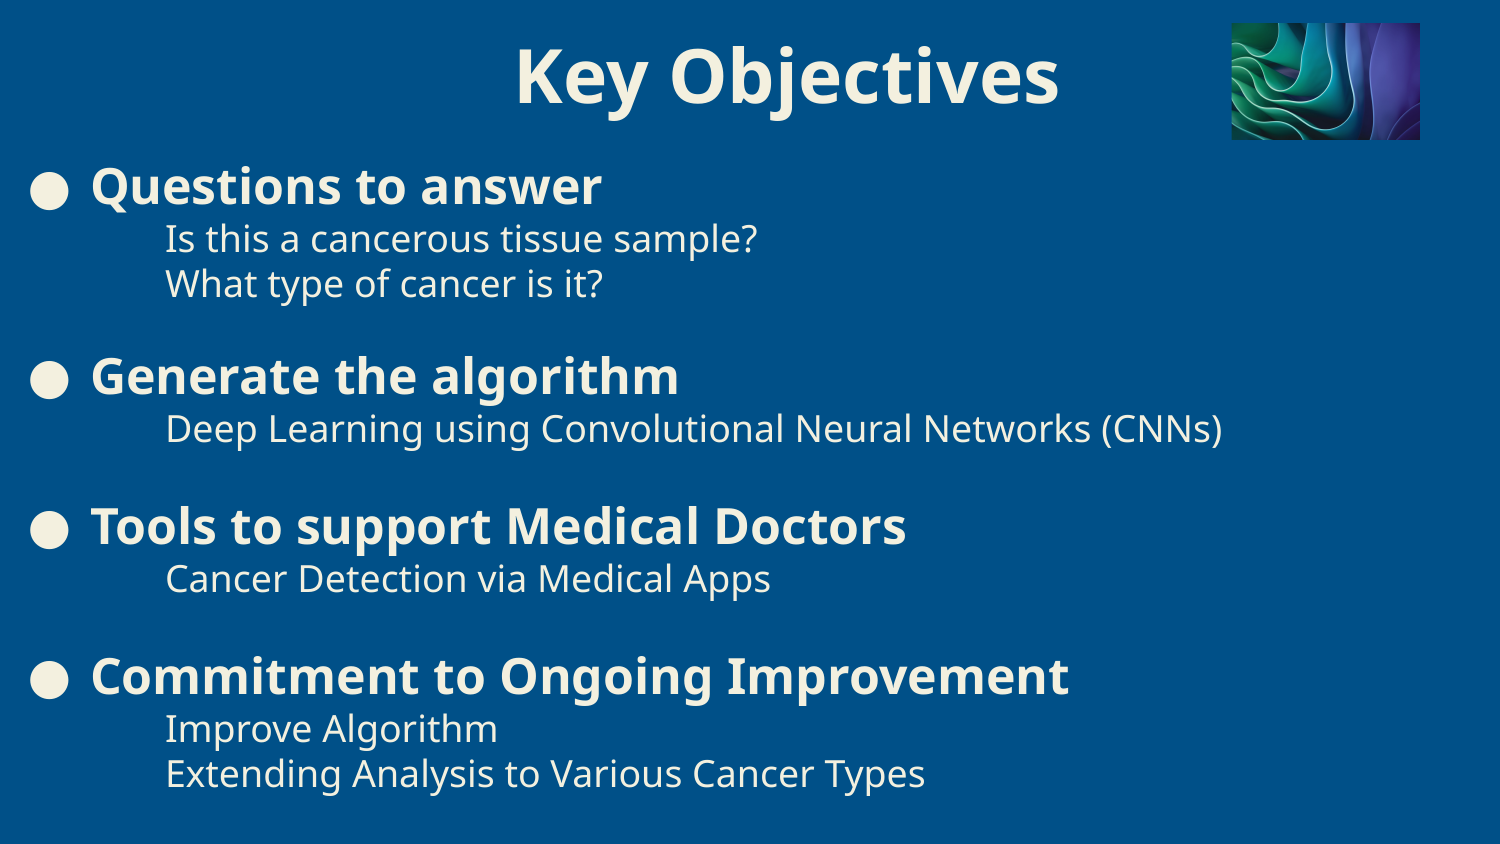

# Key Objectives
Questions to answer
Is this a cancerous tissue sample?
What type of cancer is it?
Generate the algorithm
Deep Learning using Convolutional Neural Networks (CNNs)
Tools to support Medical Doctors
Cancer Detection via Medical Apps
Commitment to Ongoing Improvement
Improve Algorithm
Extending Analysis to Various Cancer Types